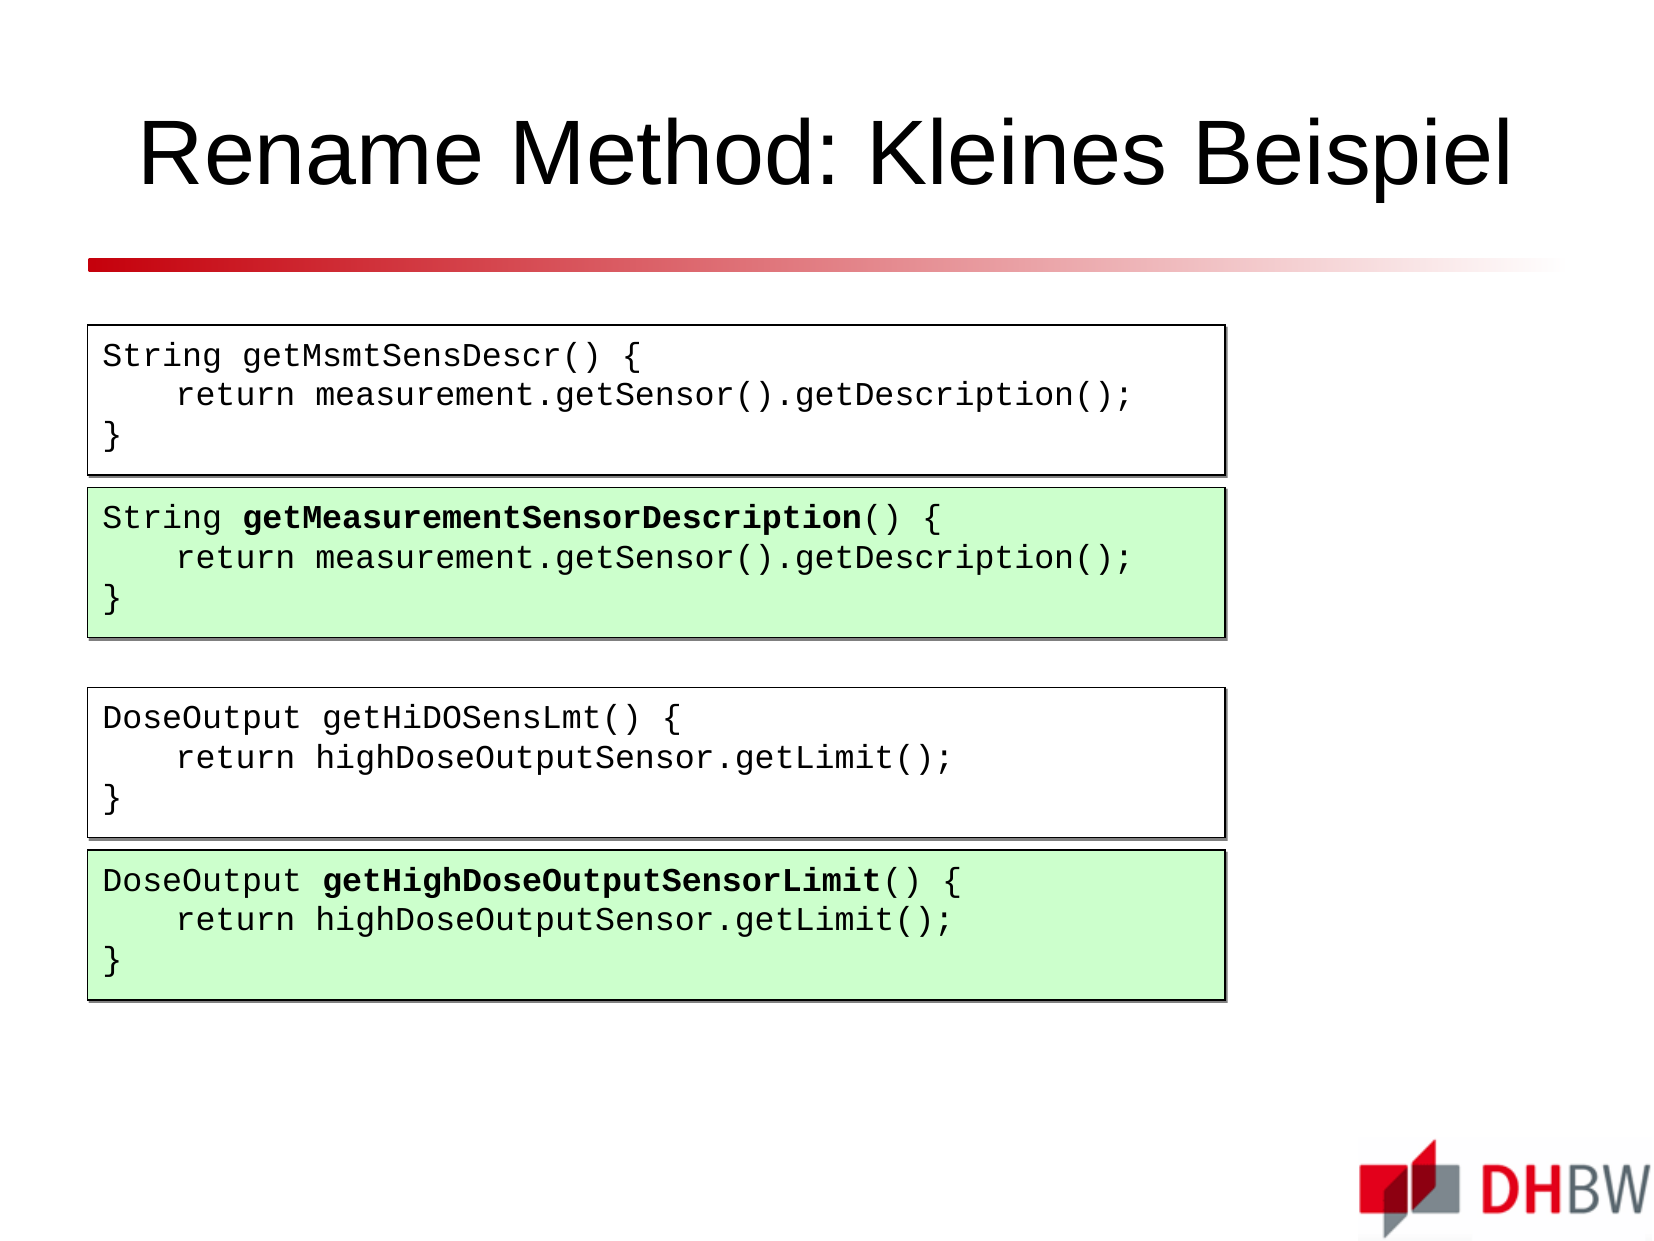

# Rename Method: Kleines Beispiel
String getMsmtSensDescr() {
	return measurement.getSensor().getDescription();
}
String getMeasurementSensorDescription() {
	return measurement.getSensor().getDescription();
}
DoseOutput getHiDOSensLmt() {
	return highDoseOutputSensor.getLimit();
}
DoseOutput getHighDoseOutputSensorLimit() {
	return highDoseOutputSensor.getLimit();
}